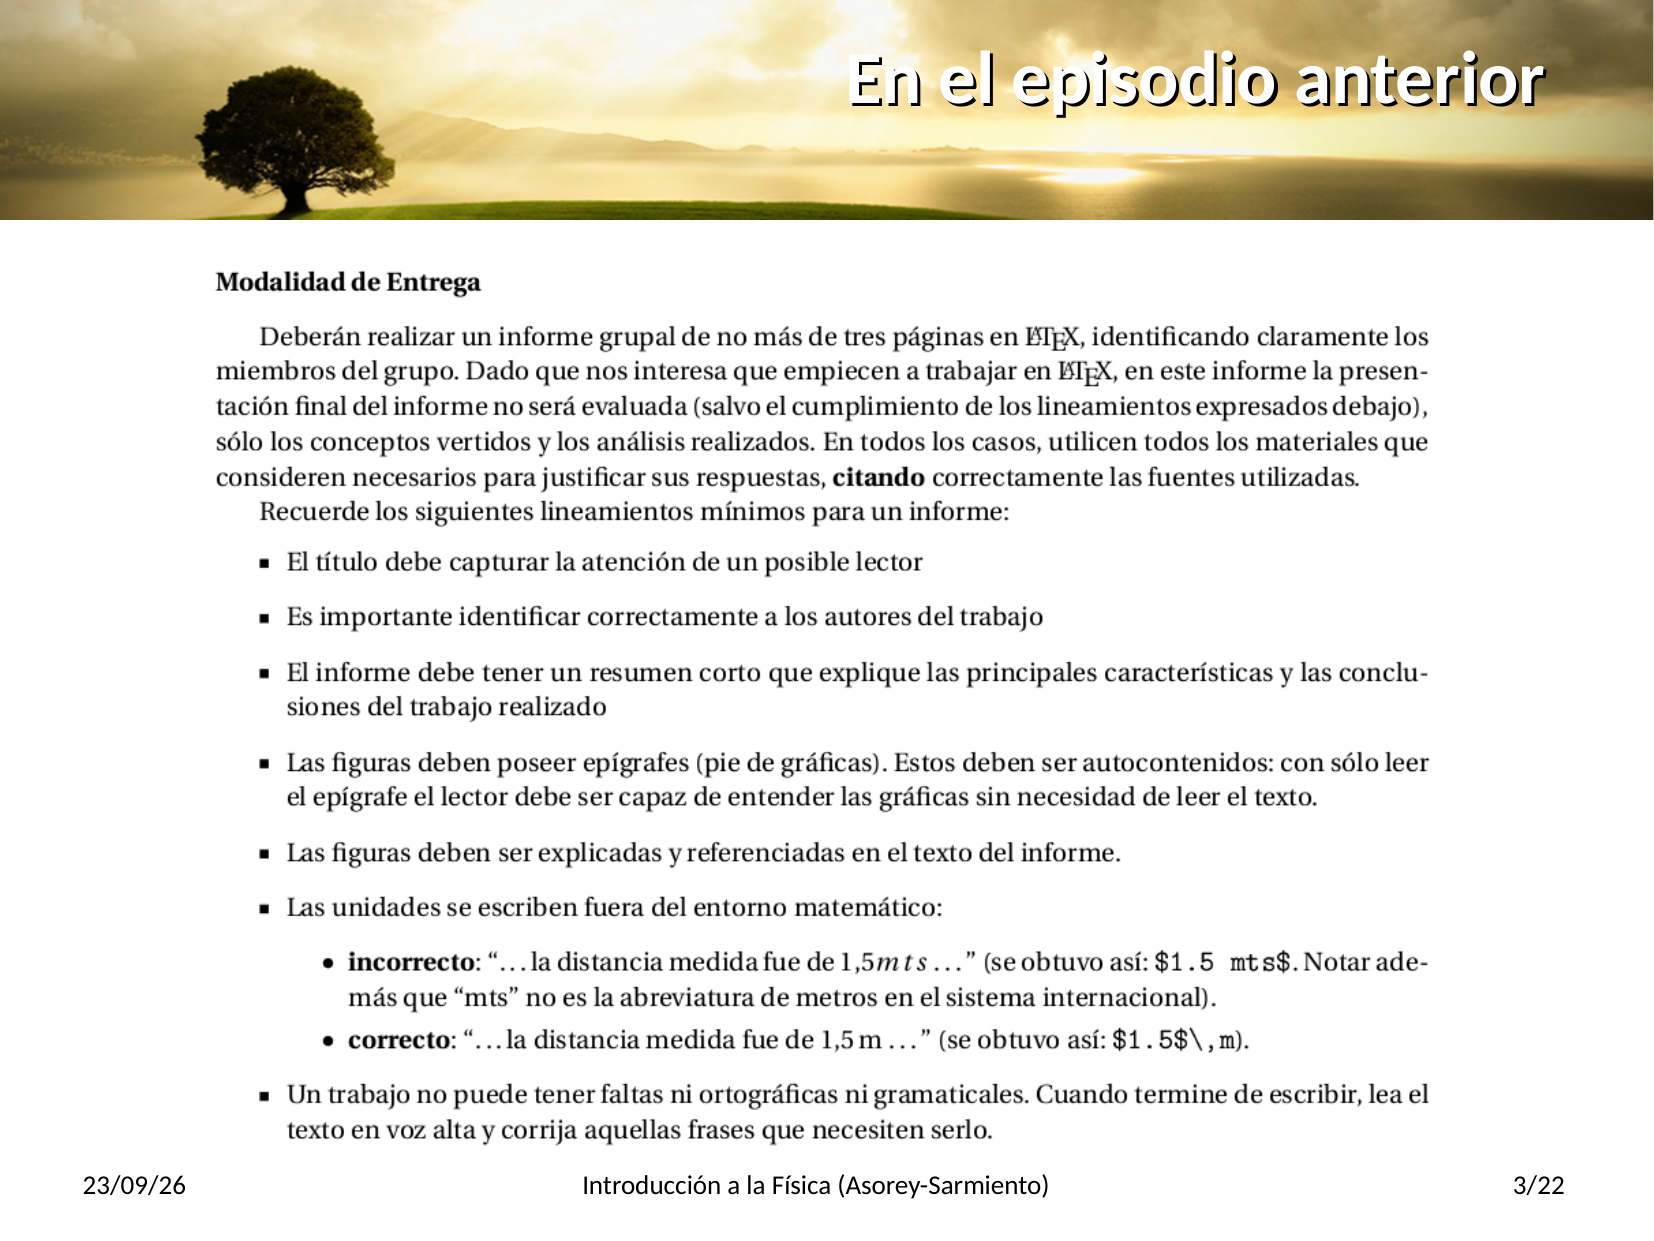

# En el episodio anterior
Introducción a la Física (Asorey-Sarmiento)
3